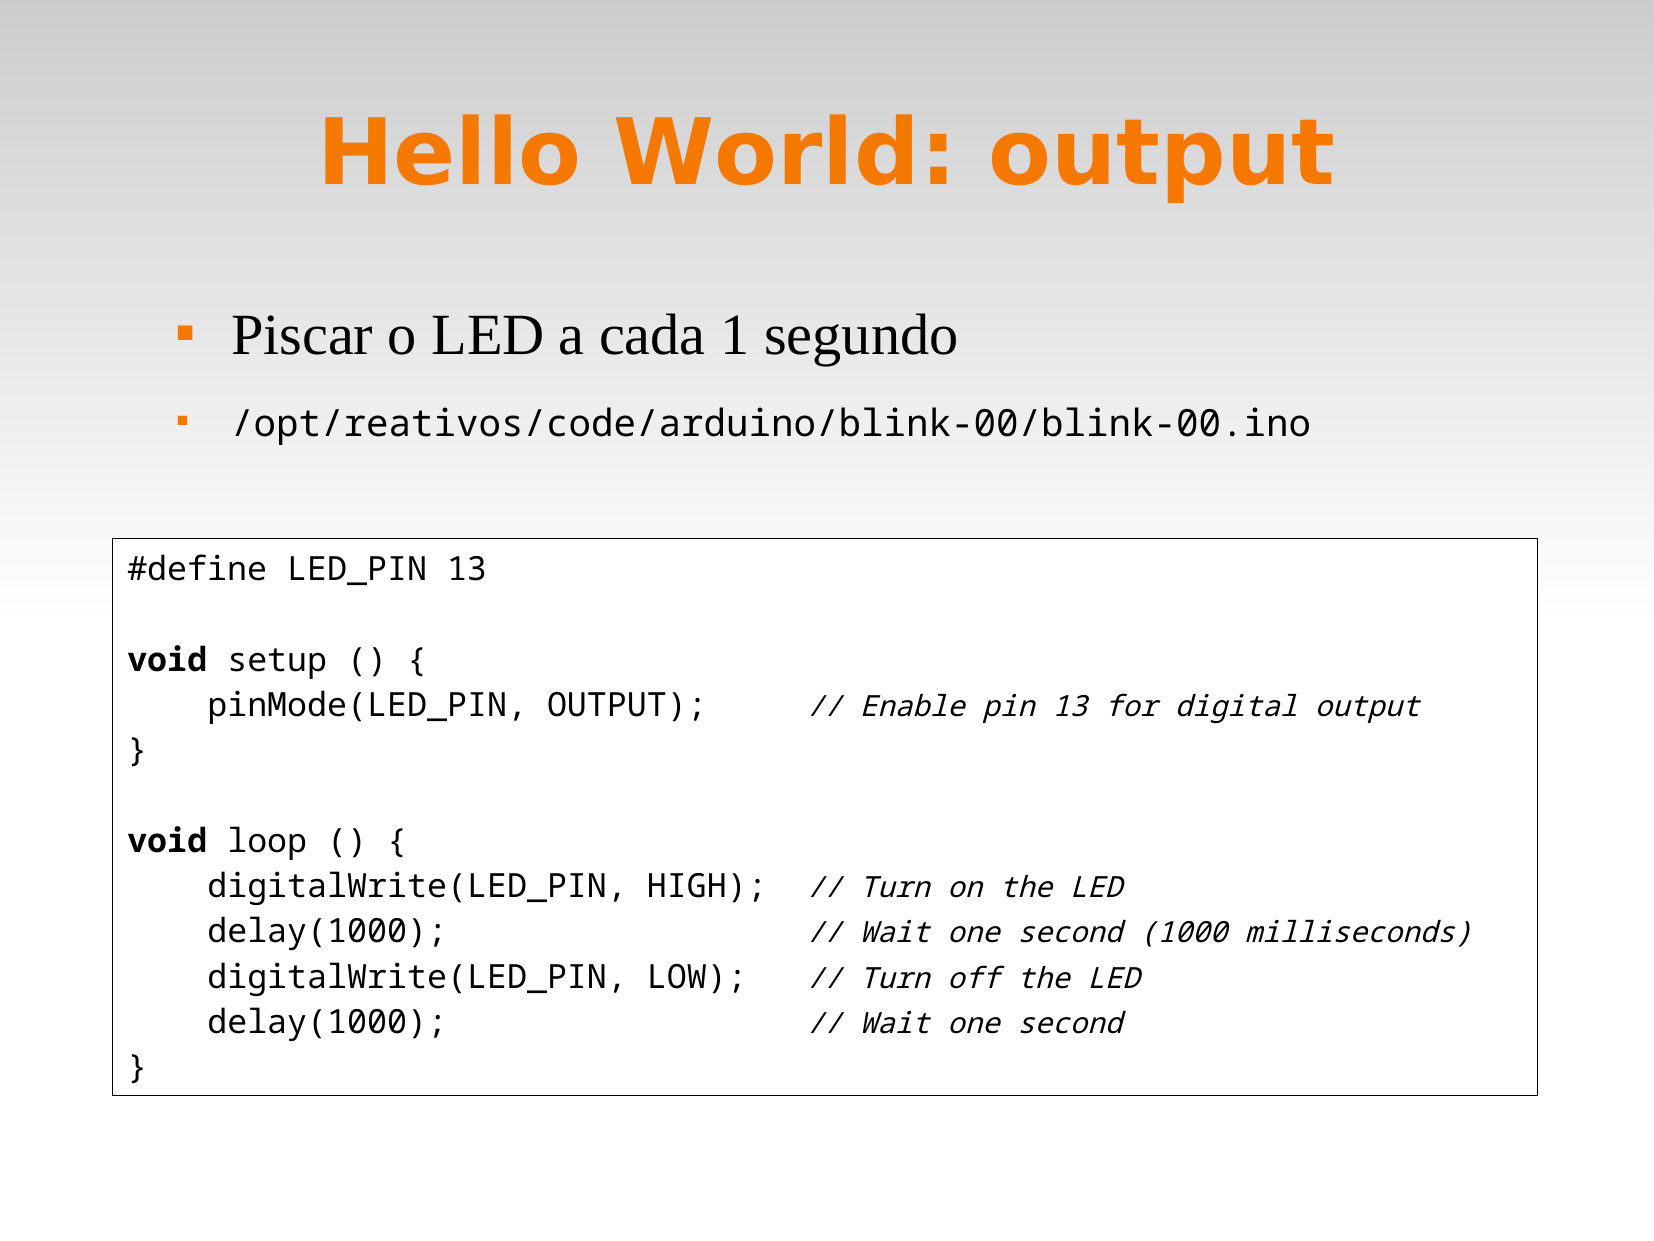

# Hello World: output
Piscar o LED a cada 1 segundo
/opt/reativos/code/arduino/blink-00/blink-00.ino
#define LED_PIN 13
void setup () {
 pinMode(LED_PIN, OUTPUT); // Enable pin 13 for digital output
}
void loop () {
 digitalWrite(LED_PIN, HIGH); // Turn on the LED
 delay(1000); // Wait one second (1000 milliseconds)
 digitalWrite(LED_PIN, LOW); // Turn off the LED
 delay(1000); // Wait one second
}